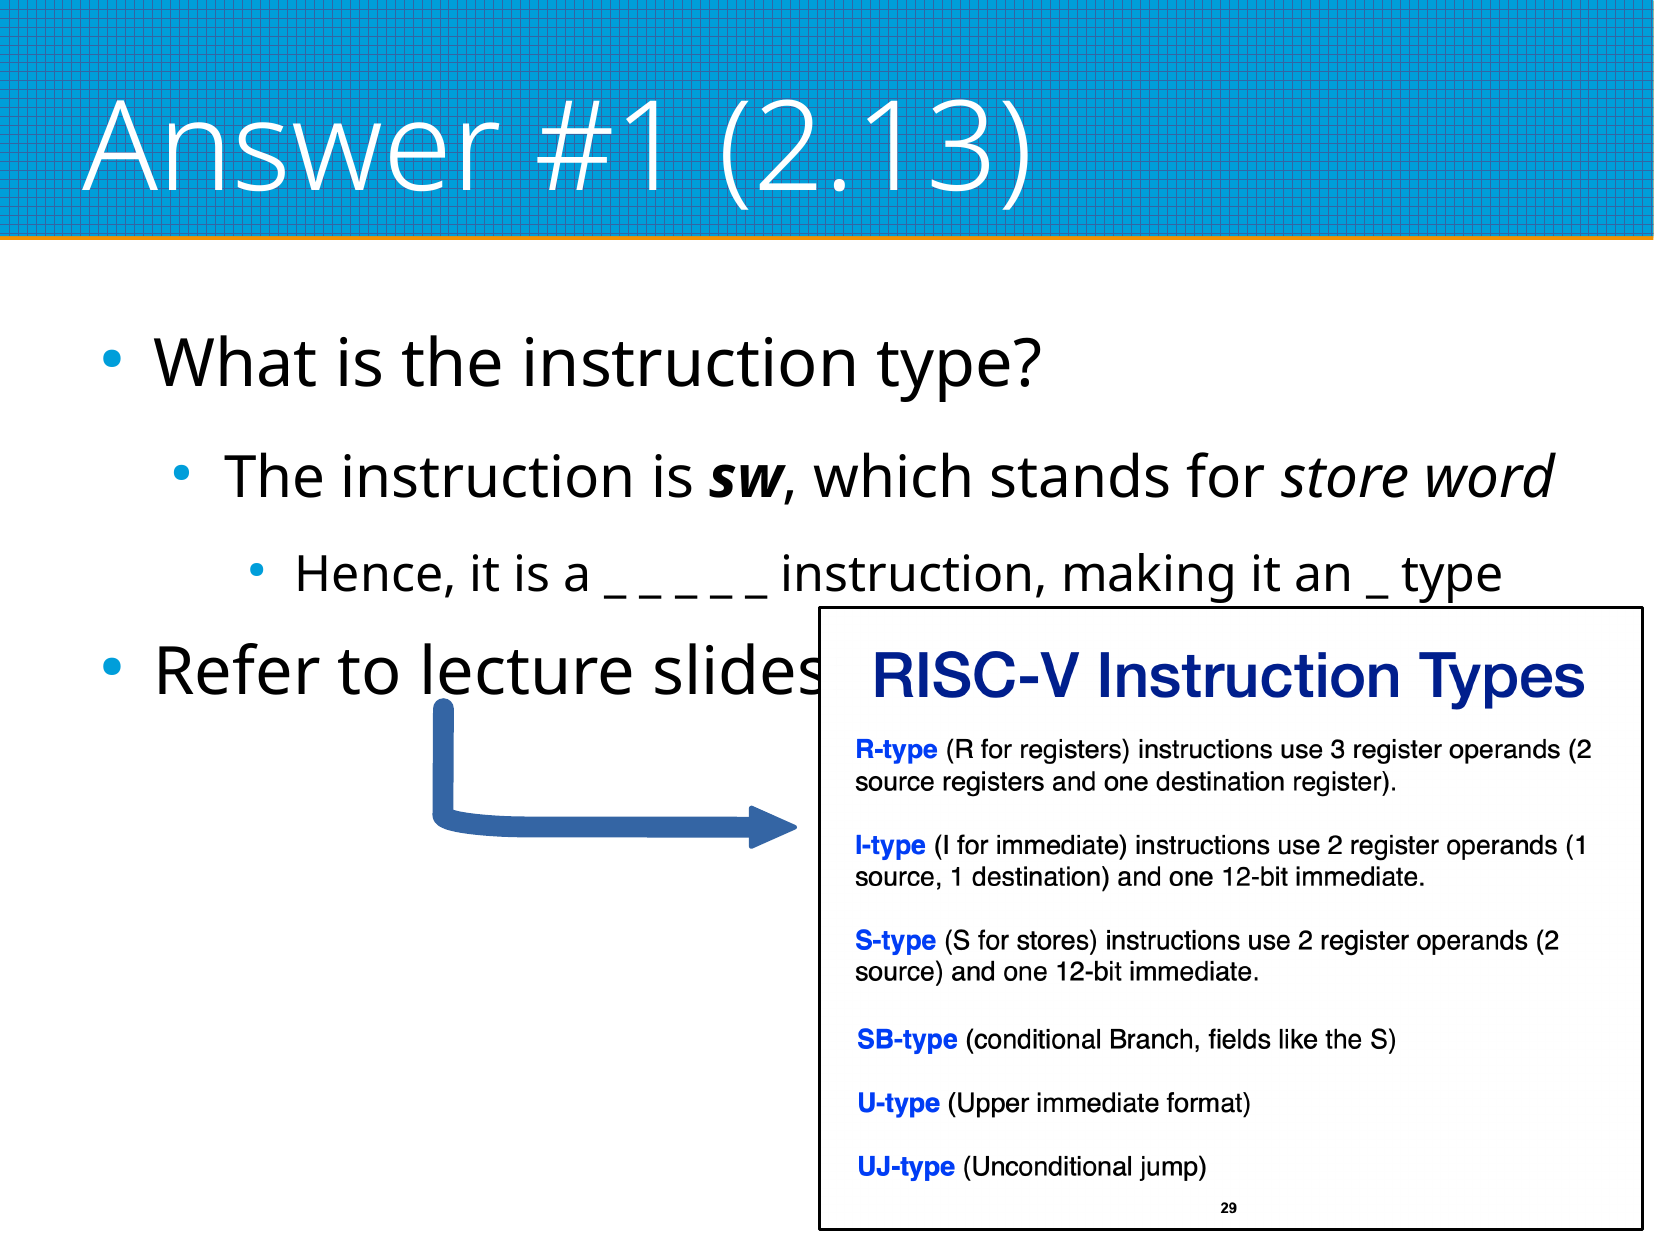

# Answer #1 (2.13)
What is the instruction type?
The instruction is sw, which stands for store word
Hence, it is a _ _ _ _ _ instruction, making it an _ type
Refer to lecture slides: